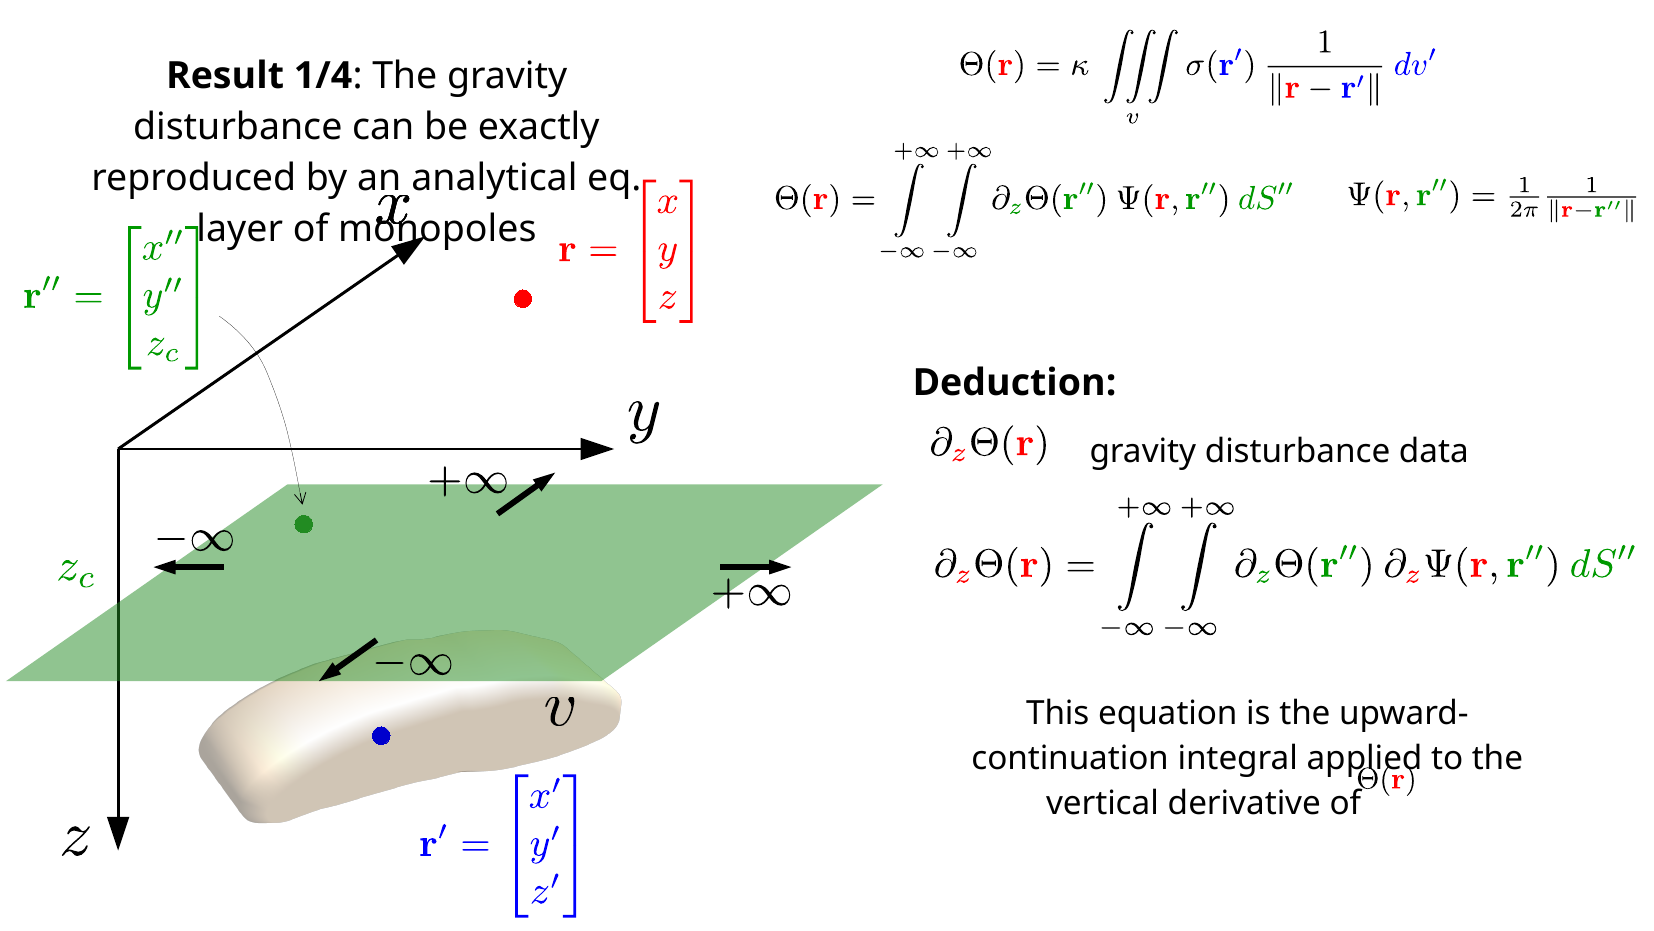

Result 1/4: The gravity disturbance can be exactly reproduced by an analytical eq. layer of monopoles
Deduction:
gravity disturbance data
This equation is the upward-continuation integral applied to the vertical derivative of